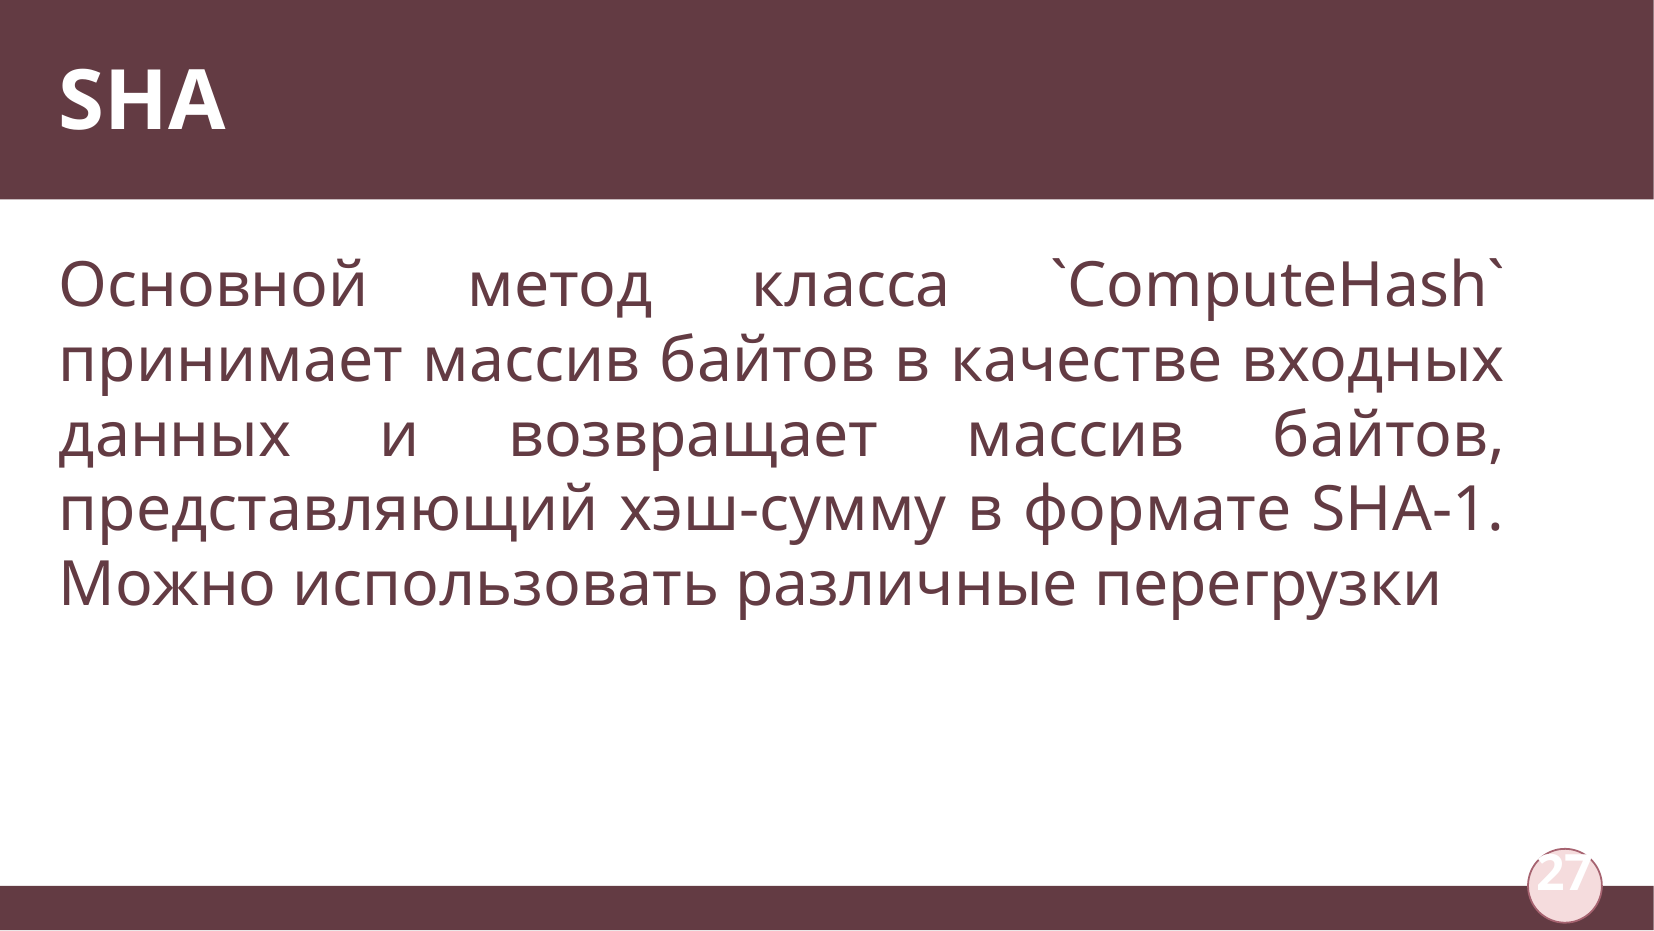

# SHA
Основной метод класса `ComputeHash` принимает массив байтов в качестве входных данных и возвращает массив байтов, представляющий хэш-сумму в формате SHA-1. Можно использовать различные перегрузки